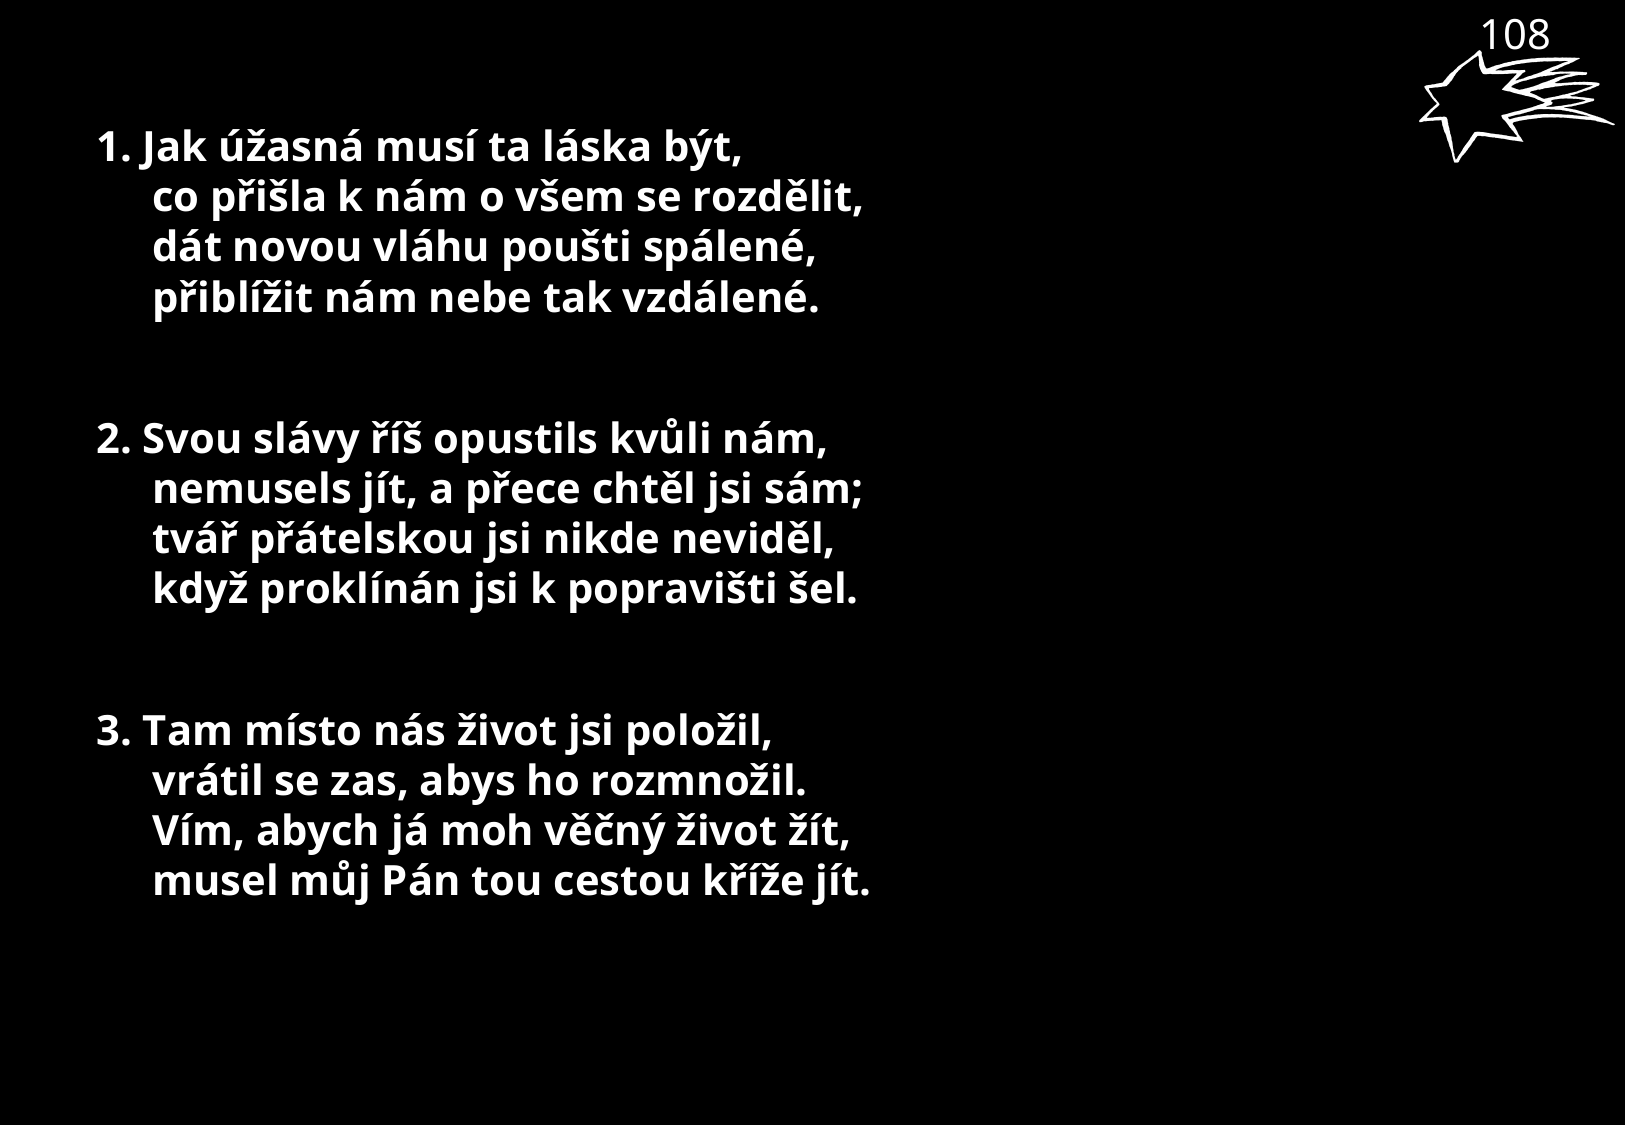

108
# 1. Jak úžasná musí ta láska být, co přišla k nám o všem se rozdělit, dát novou vláhu poušti spálené, přiblížit nám nebe tak vzdálené.
2. Svou slávy říš opustils kvůli nám,
nemusels jít, a přece chtěl jsi sám;
tvář přátelskou jsi nikde neviděl,
když proklínán jsi k popravišti šel.
3. Tam místo nás život jsi položil,
vrátil se zas, abys ho rozmnožil.
Vím, abych já moh věčný život žít,
musel můj Pán tou cestou kříže jít.